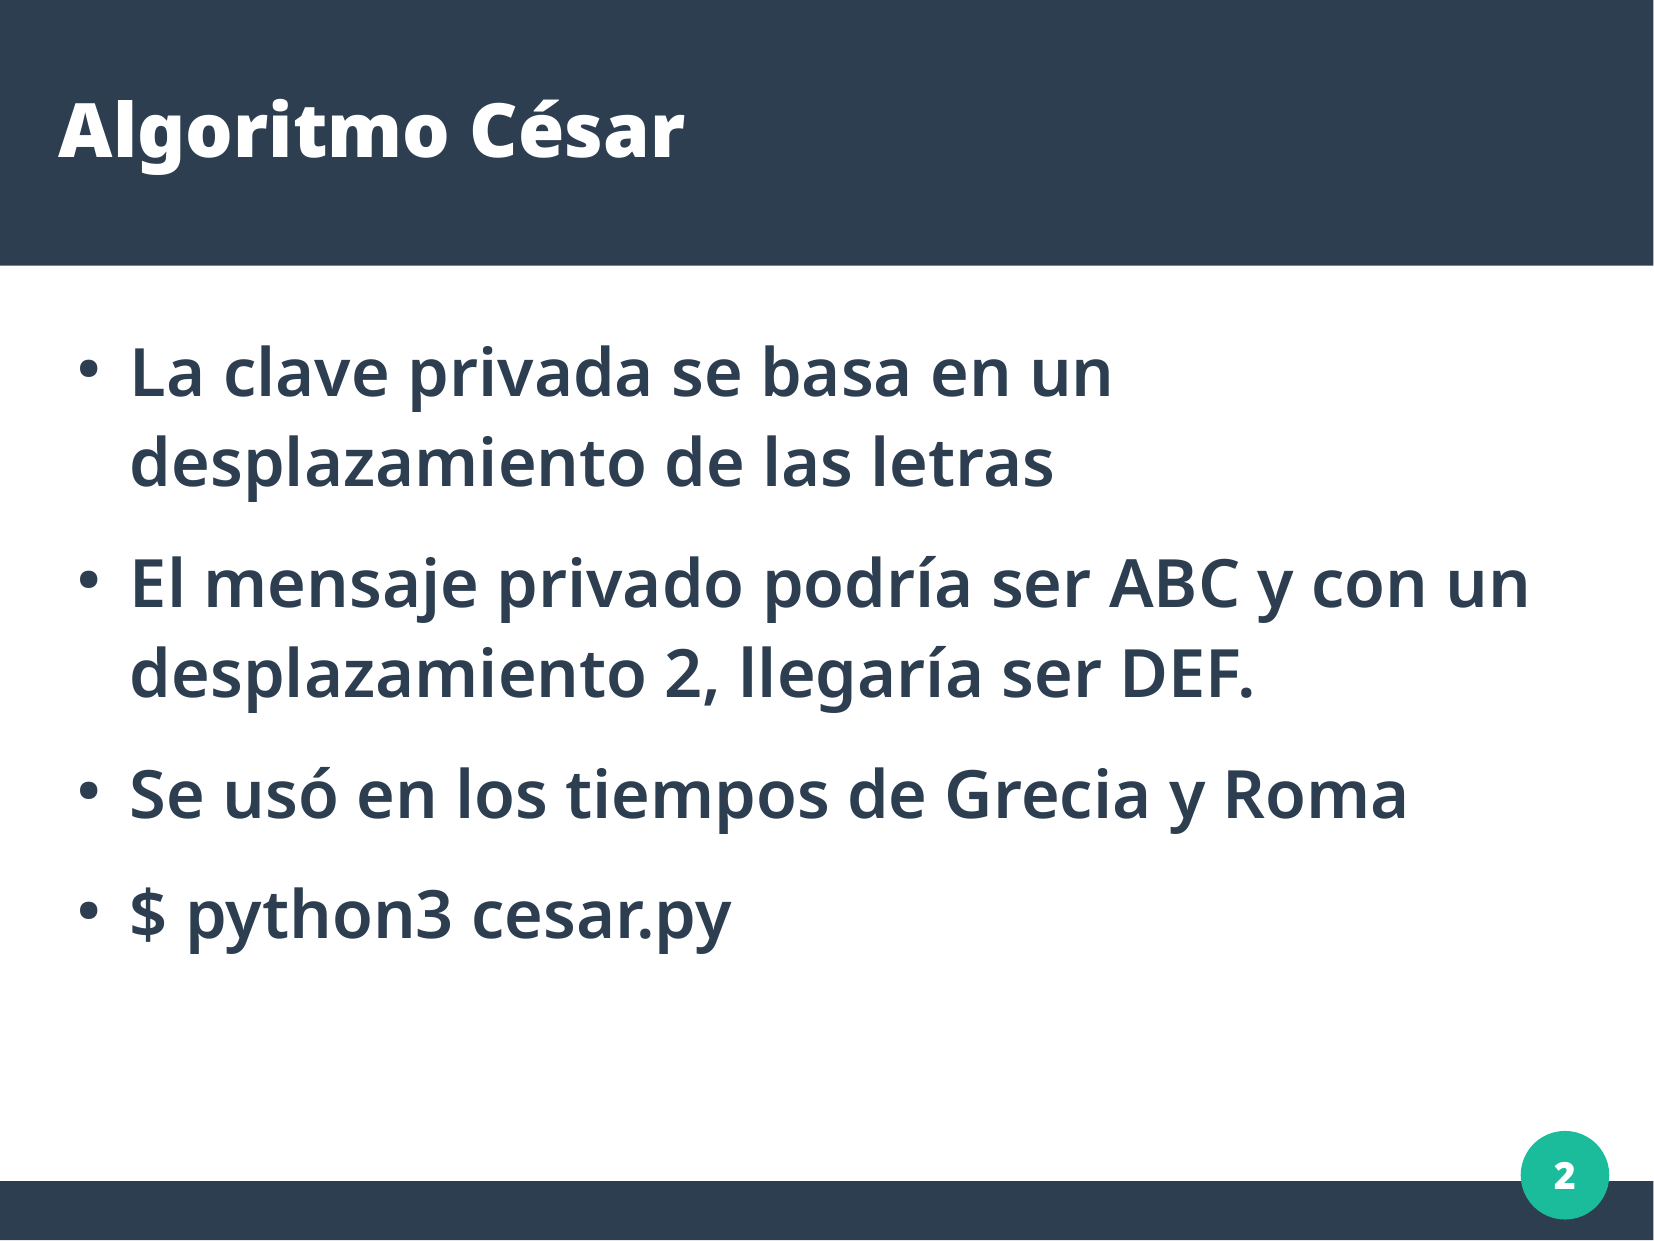

# Algoritmo César
La clave privada se basa en un desplazamiento de las letras
El mensaje privado podría ser ABC y con un desplazamiento 2, llegaría ser DEF.
Se usó en los tiempos de Grecia y Roma
$ python3 cesar.py
2